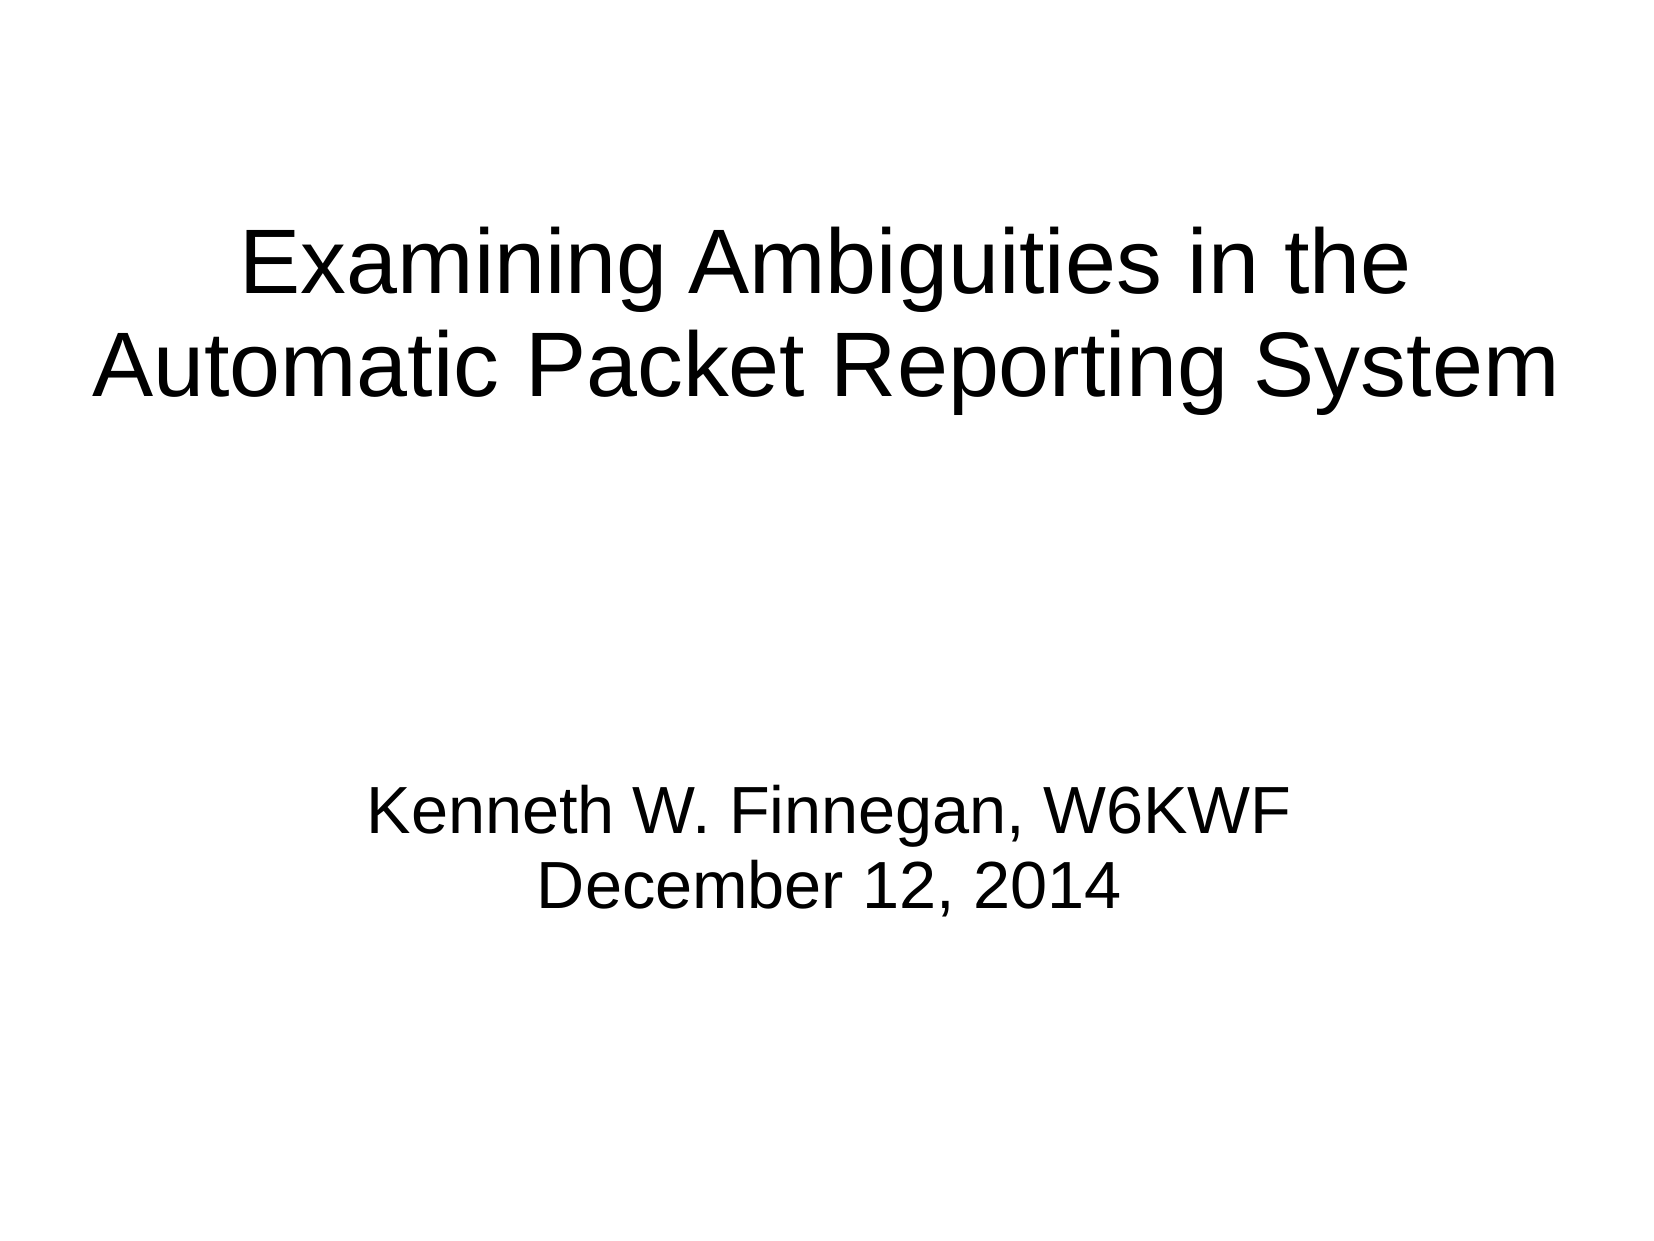

# Examining Ambiguities in the Automatic Packet Reporting System
Kenneth W. Finnegan, W6KWF
December 12, 2014